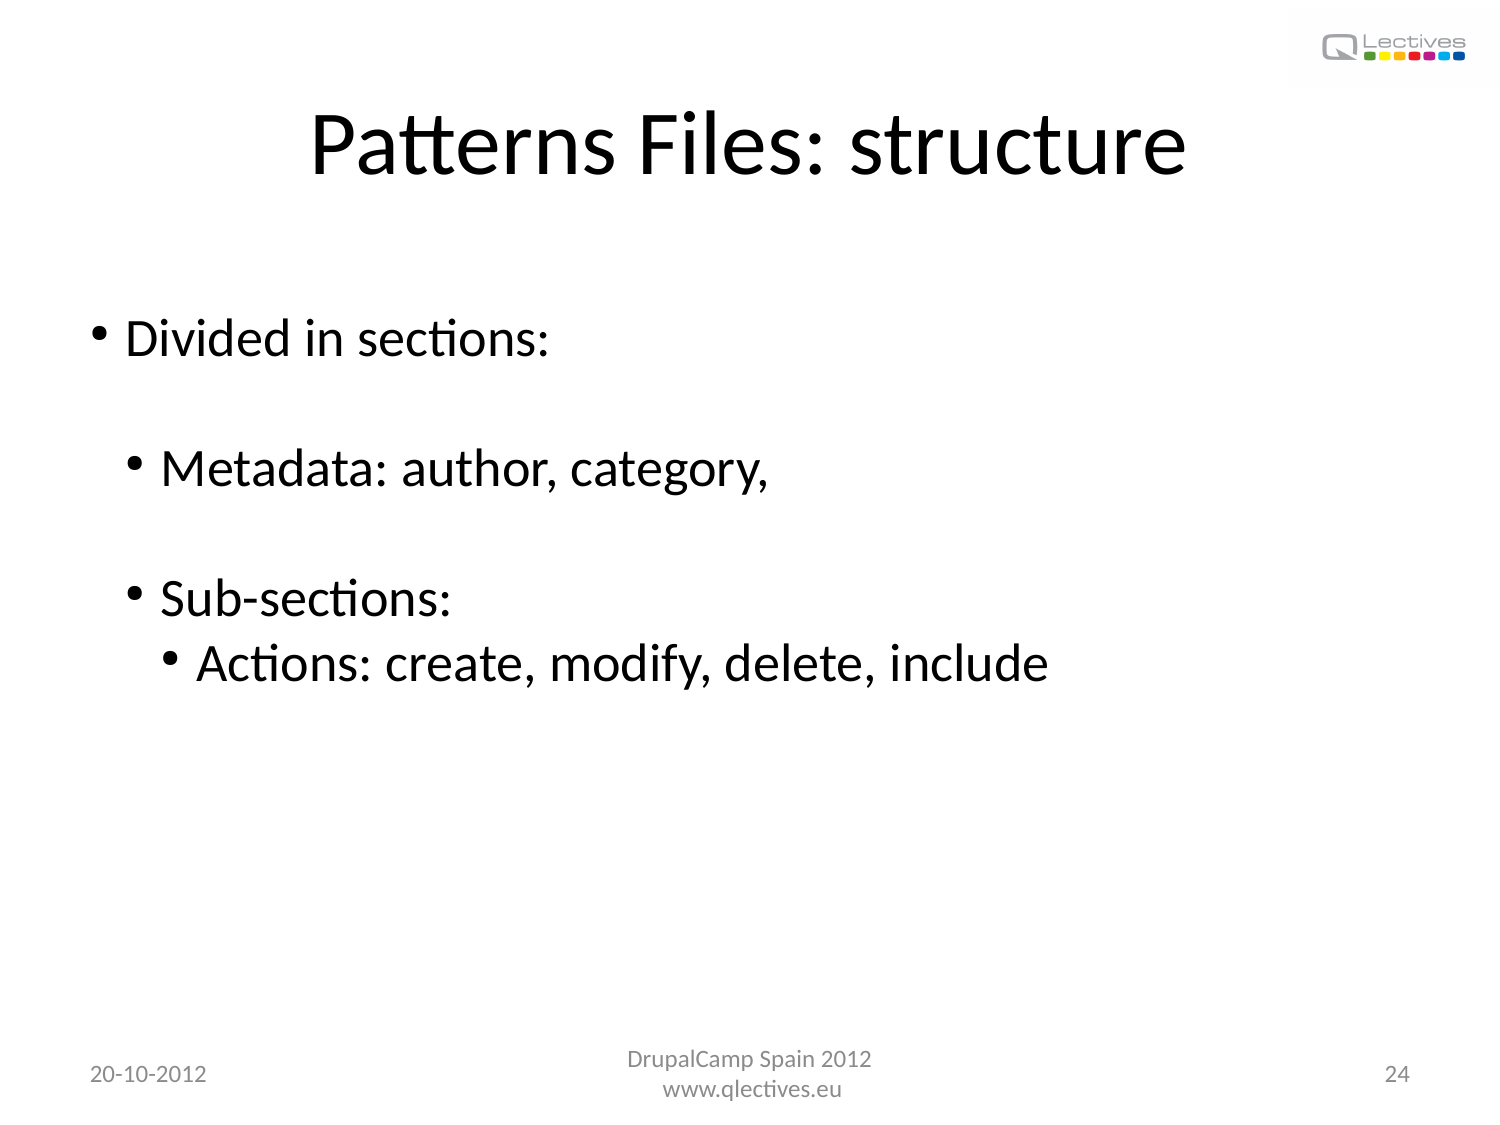

Patterns Files: structure
Divided in sections:
Metadata: author, category,
Sub-sections:
Actions: create, modify, delete, include
20-10-2012
DrupalCamp Spain 2012
 www.qlectives.eu